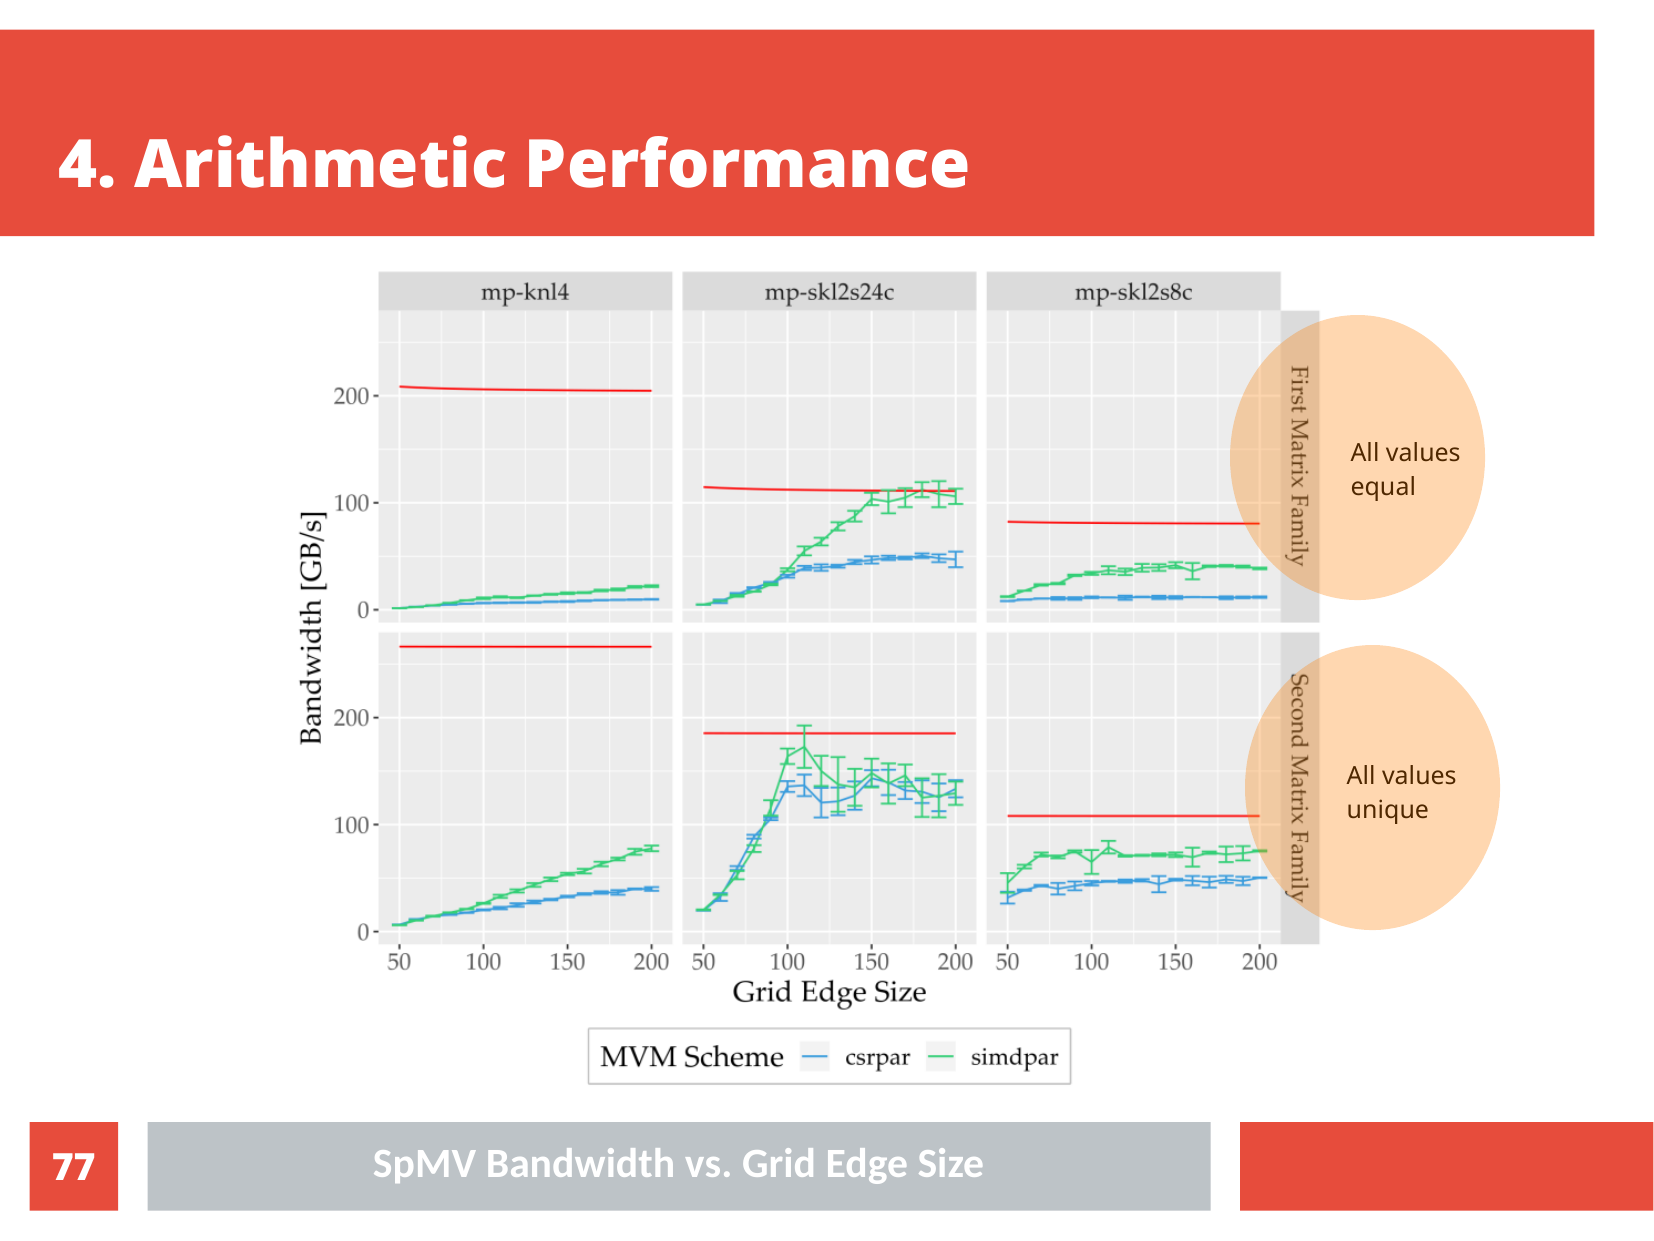

# 4. Arithmetic Performance
All values
equal
All values unique
77
SpMV Bandwidth vs. Grid Edge Size